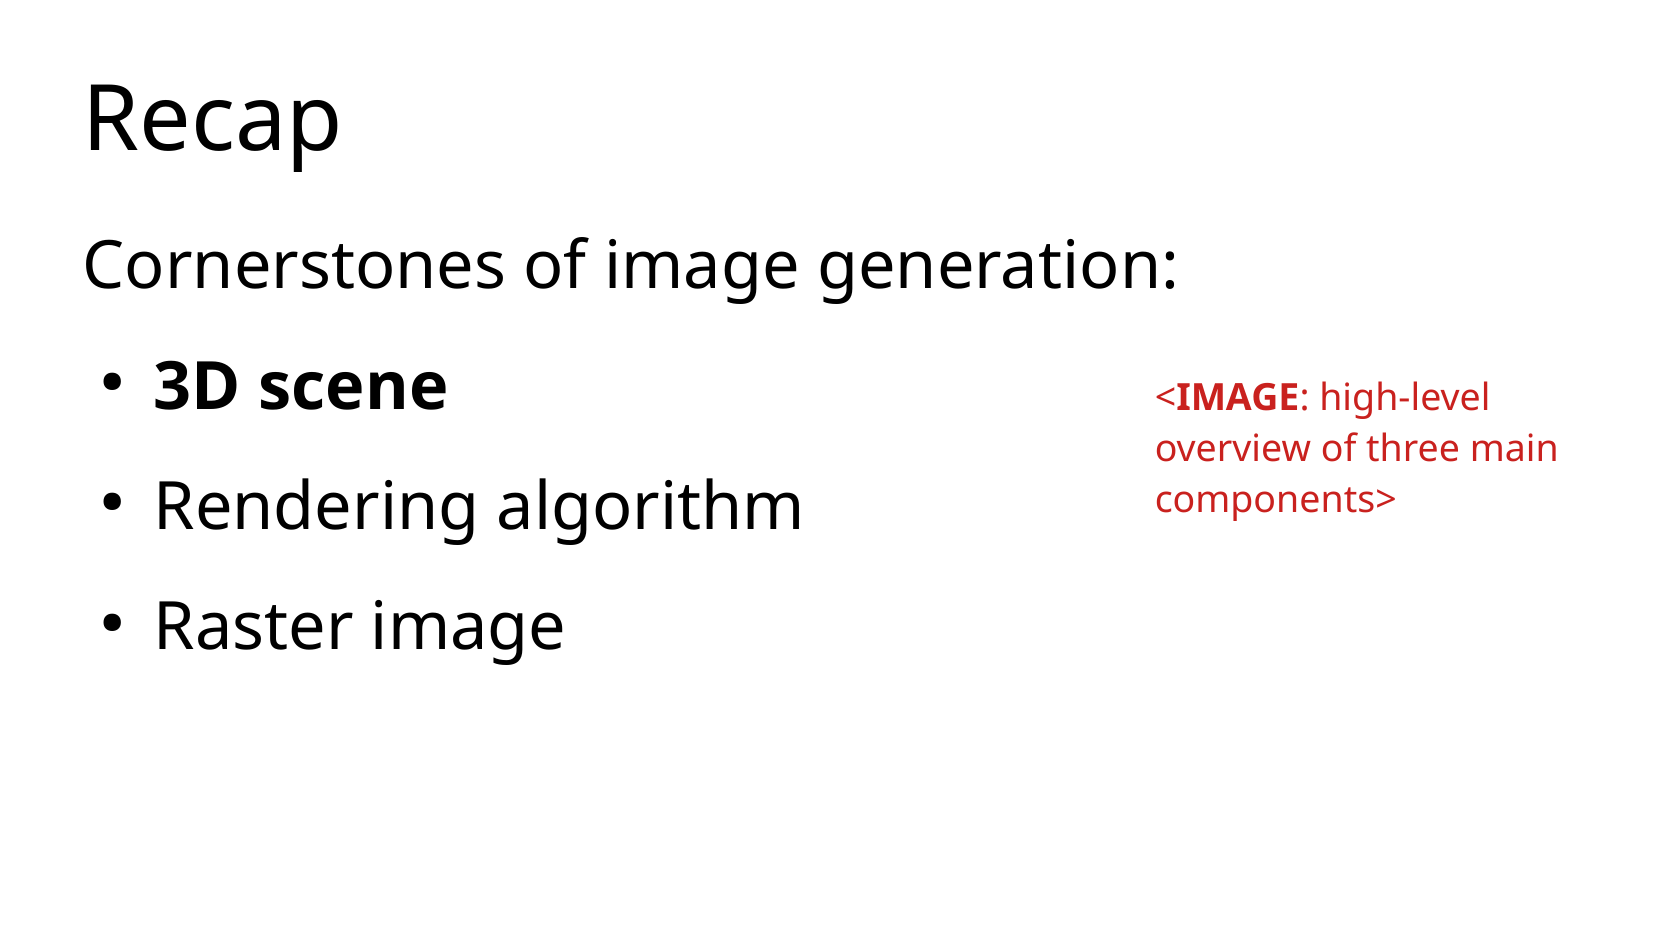

# Recap
Cornerstones of image generation:
3D scene
Rendering algorithm
Raster image
<IMAGE: high-level overview of three main components>